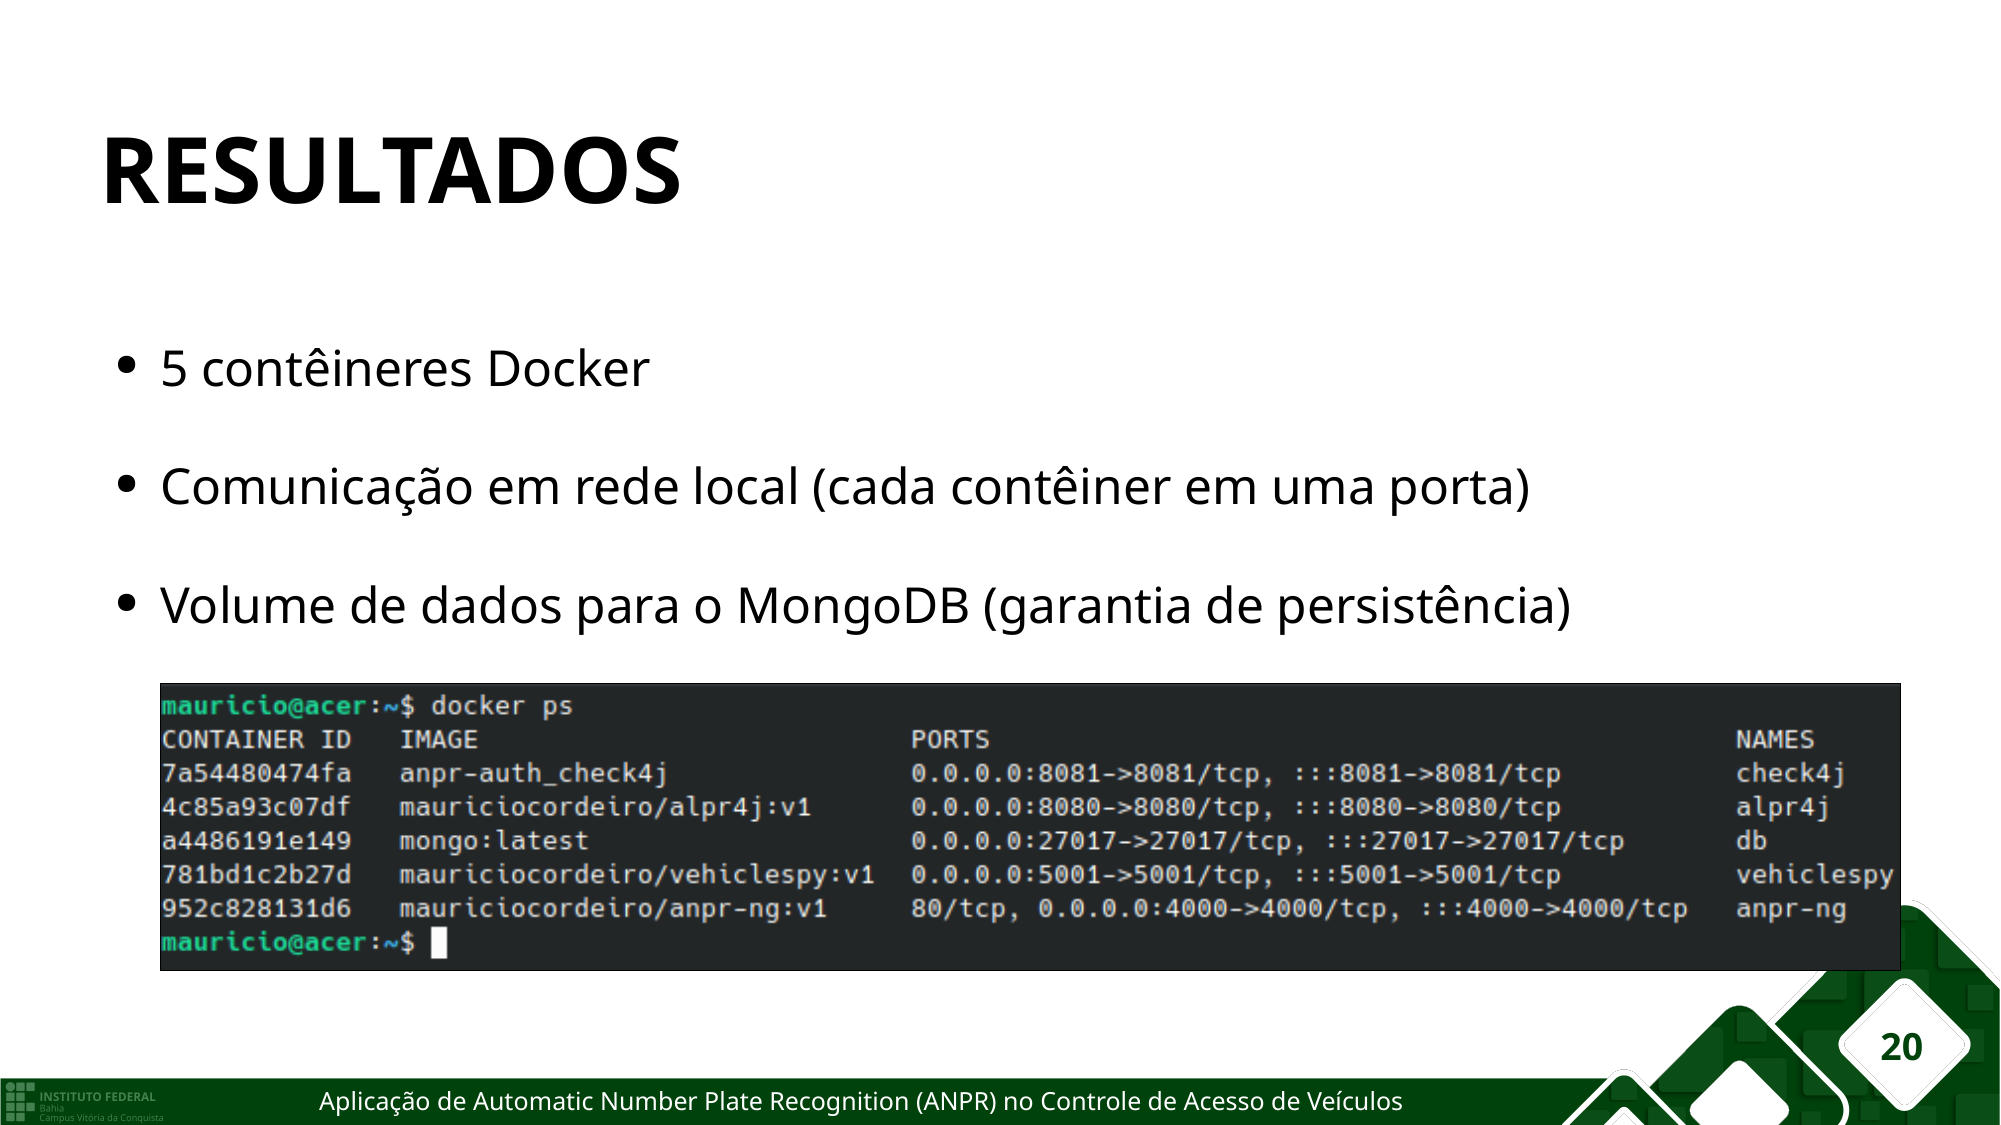

# RESULTADOS
5 contêineres Docker
Comunicação em rede local (cada contêiner em uma porta)
Volume de dados para o MongoDB (garantia de persistência)